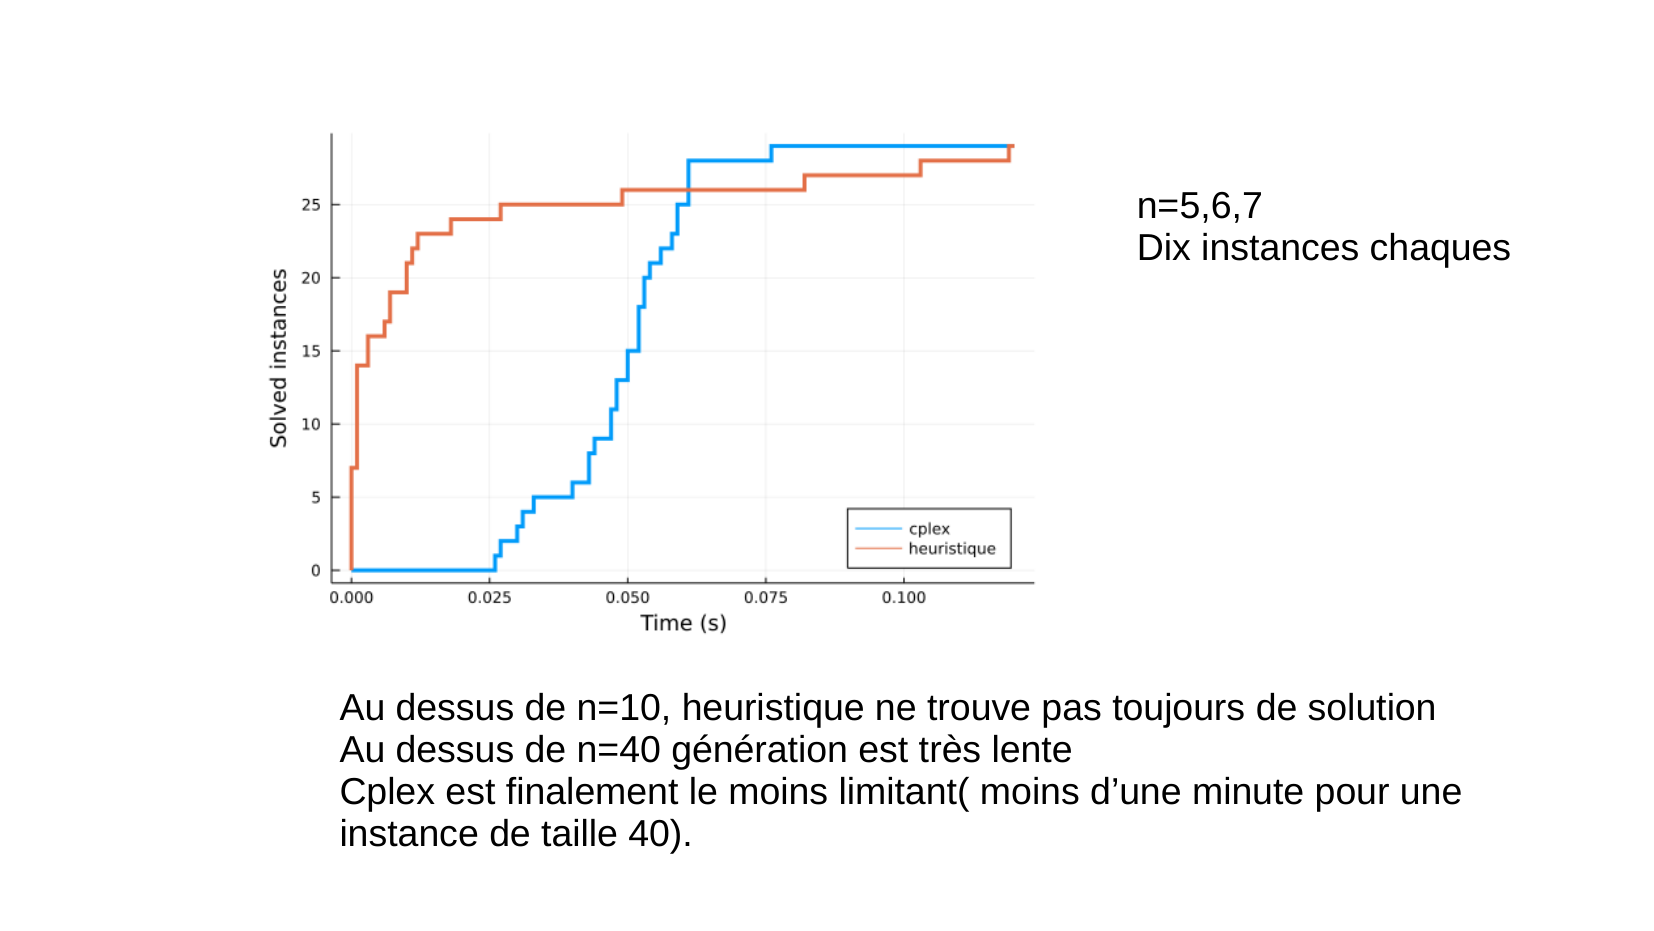

n=5,6,7
Dix instances chaques
Au dessus de n=10, heuristique ne trouve pas toujours de solution
Au dessus de n=40 génération est très lente
Cplex est finalement le moins limitant( moins d’une minute pour une instance de taille 40).